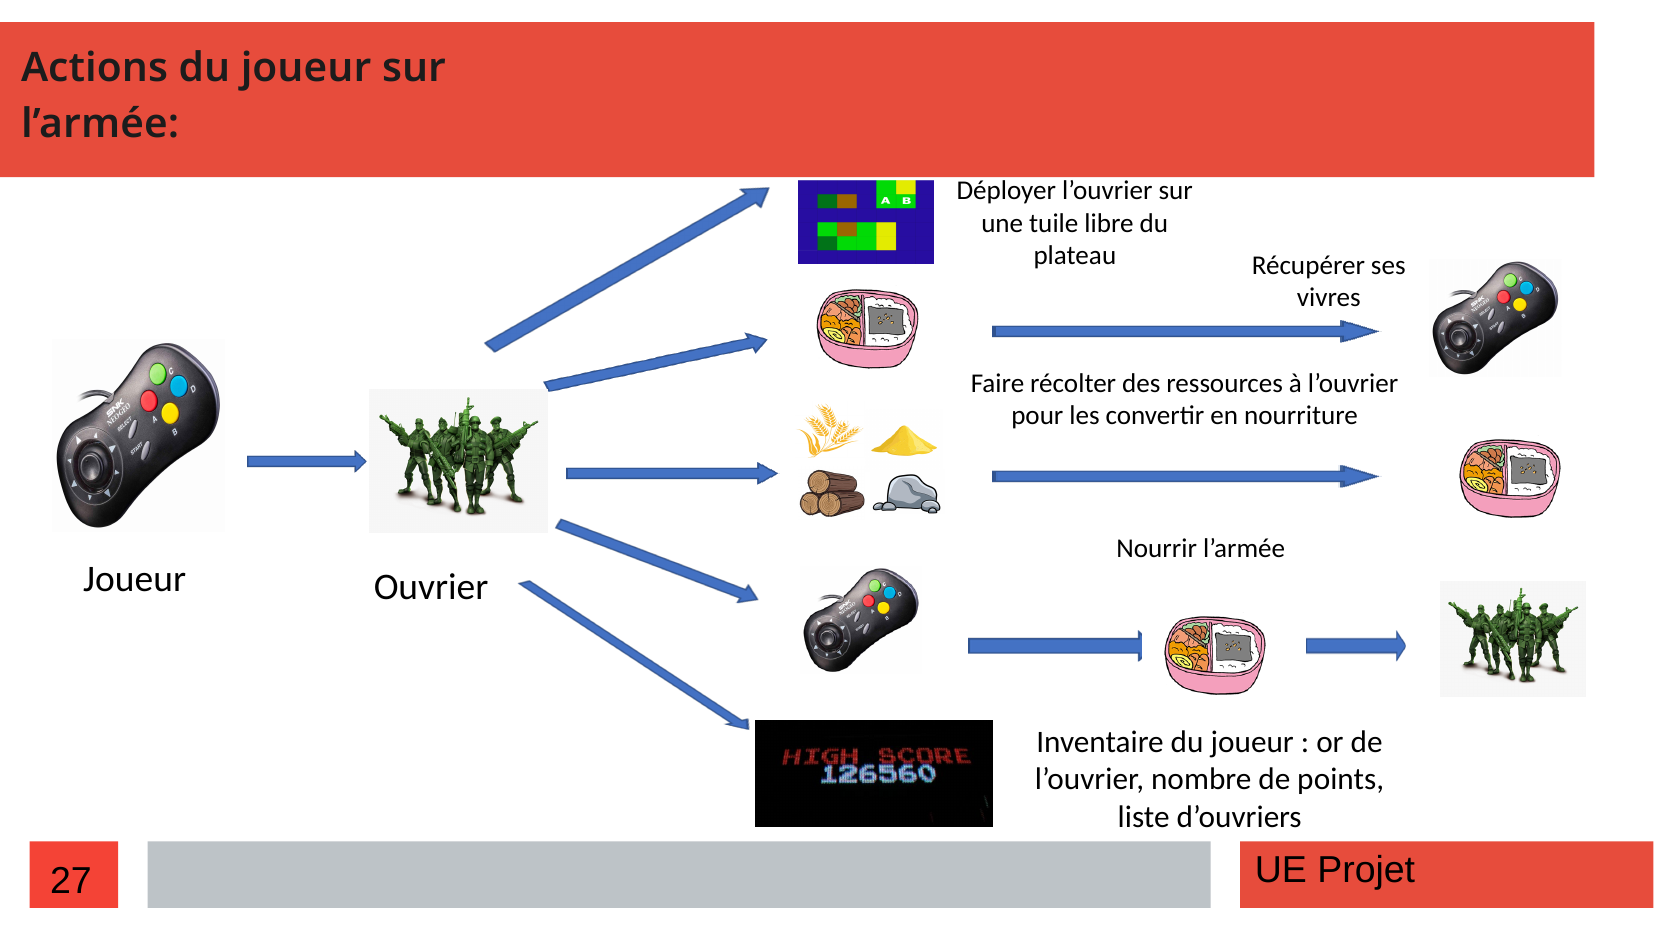

# Actions du joueur sur l’armée:
Déployer l’ouvrier sur une tuile libre du plateau
Récupérer ses vivres
Faire récolter des ressources à l’ouvrier pour les convertir en nourriture
Nourrir l’armée
Joueur
Ouvrier
Inventaire du joueur : or de l’ouvrier, nombre de points, liste d’ouvriers
UE Projet
27